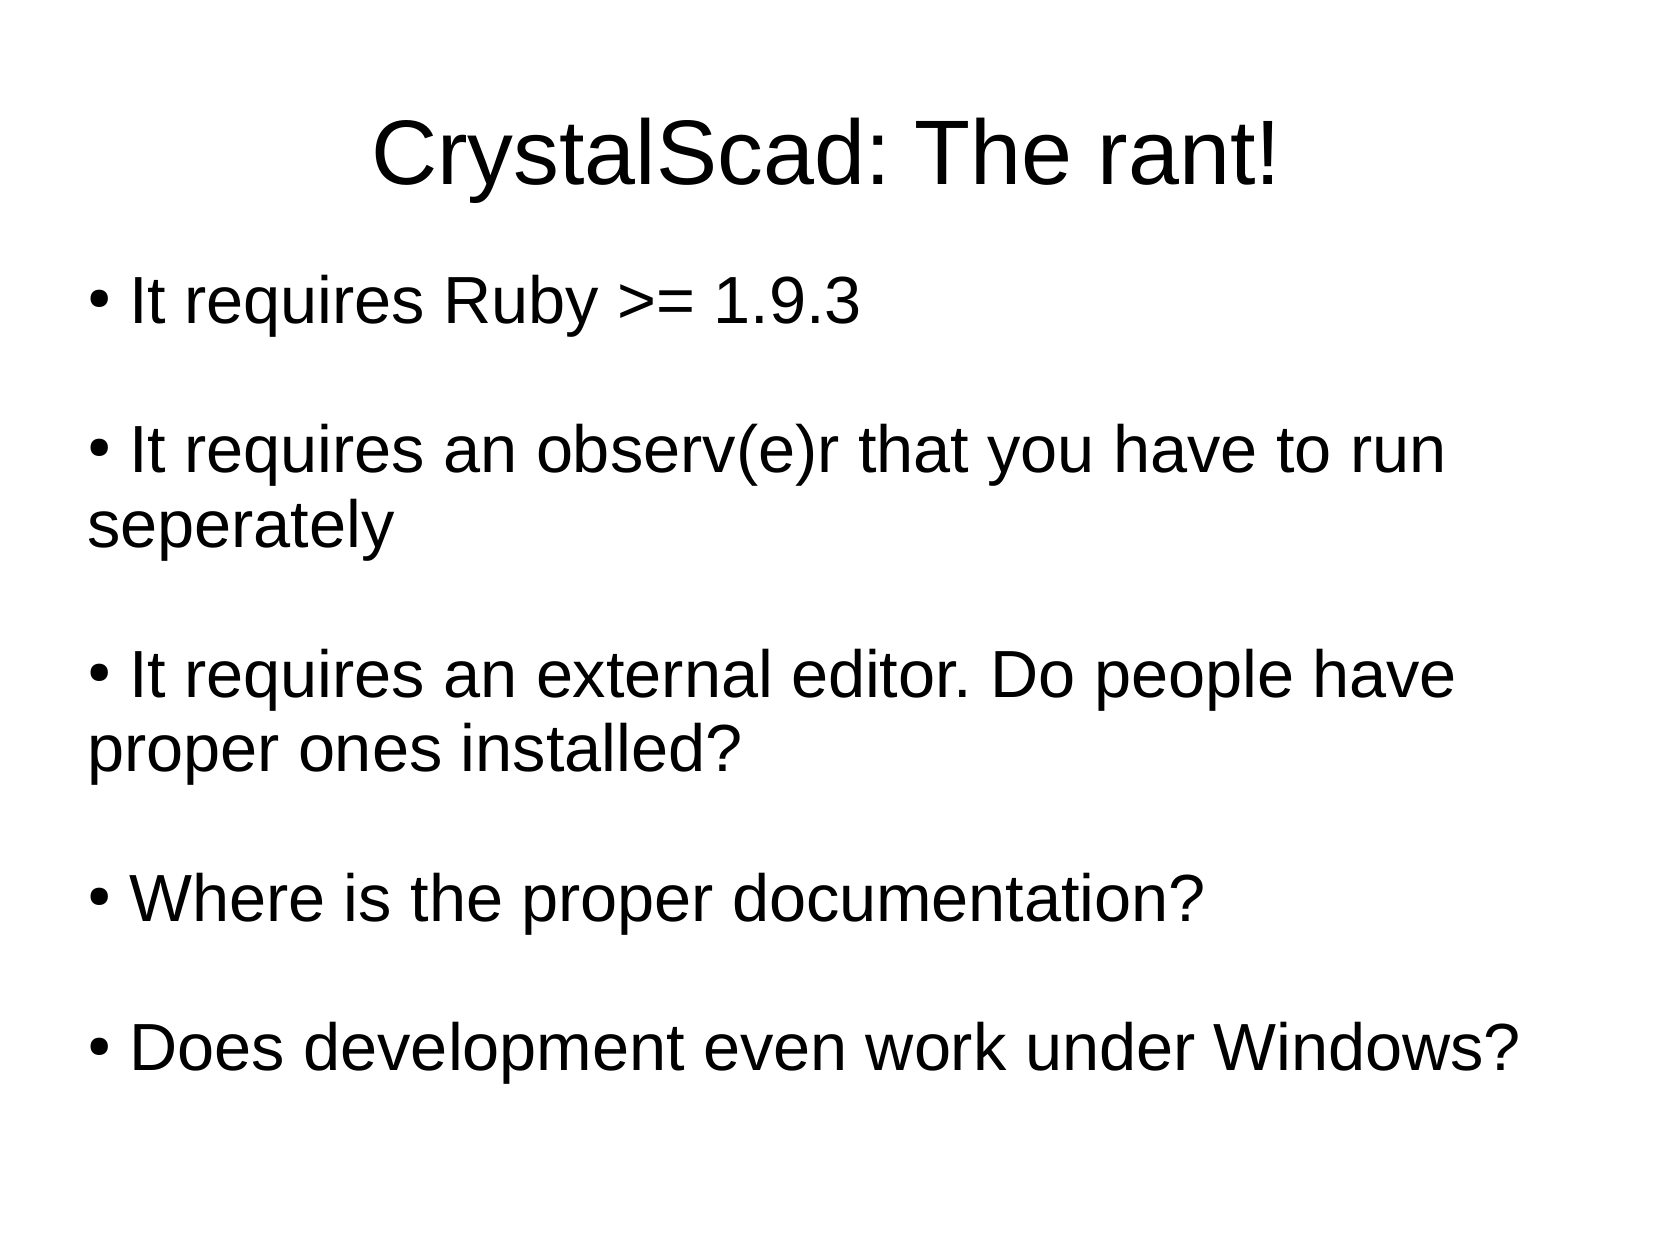

# CrystalScad: The rant!
 It requires Ruby >= 1.9.3
 It requires an observ(e)r that you have to run seperately
 It requires an external editor. Do people have proper ones installed?
 Where is the proper documentation?
 Does development even work under Windows?